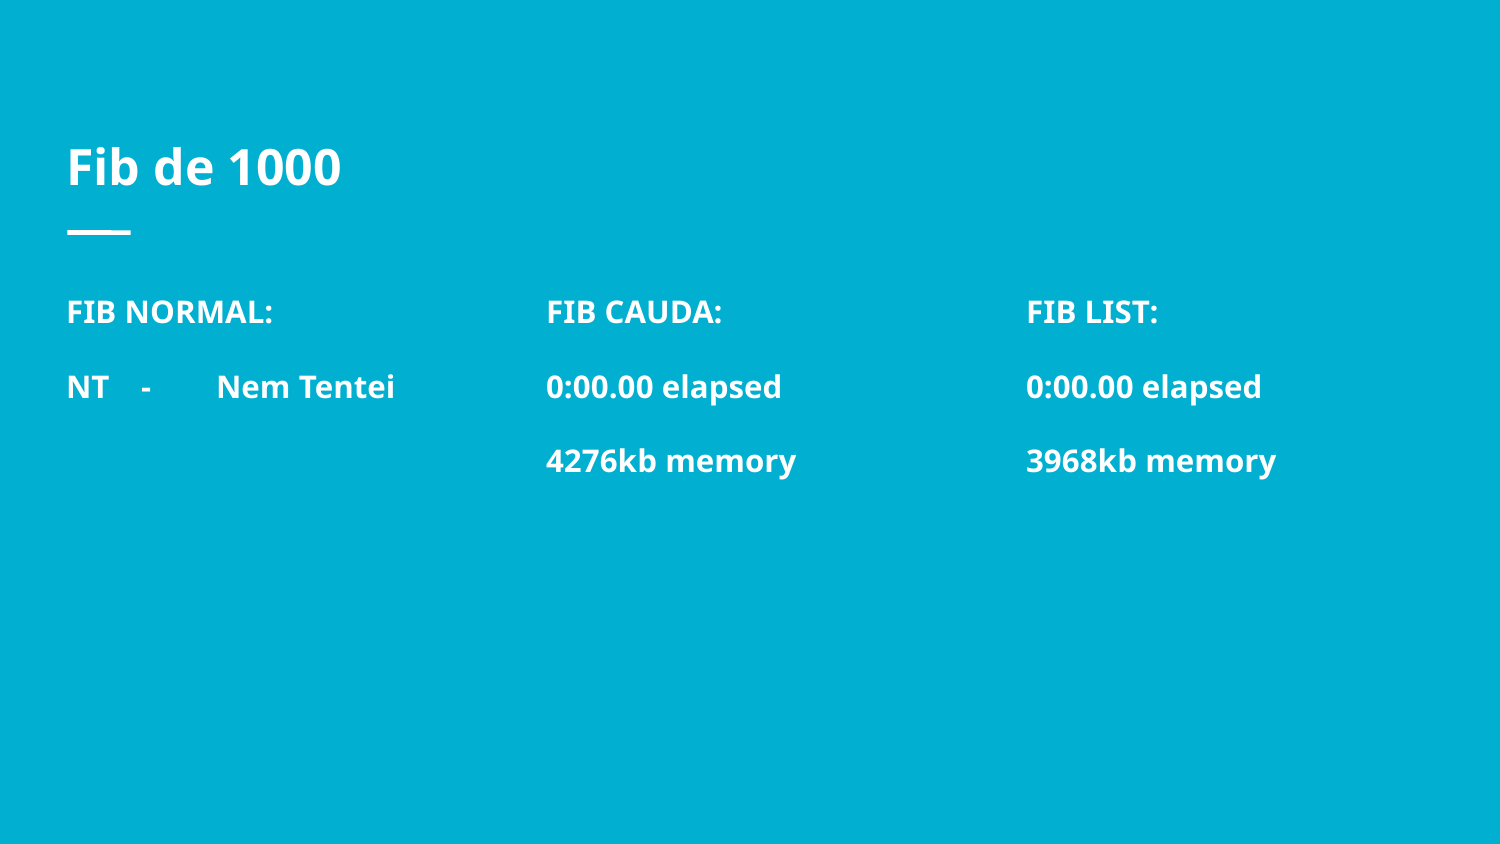

# Fib de 1000
FIB NORMAL:
NT	-	Nem Tentei
FIB CAUDA:
0:00.00 elapsed
4276kb memory
FIB LIST:
0:00.00 elapsed
3968kb memory